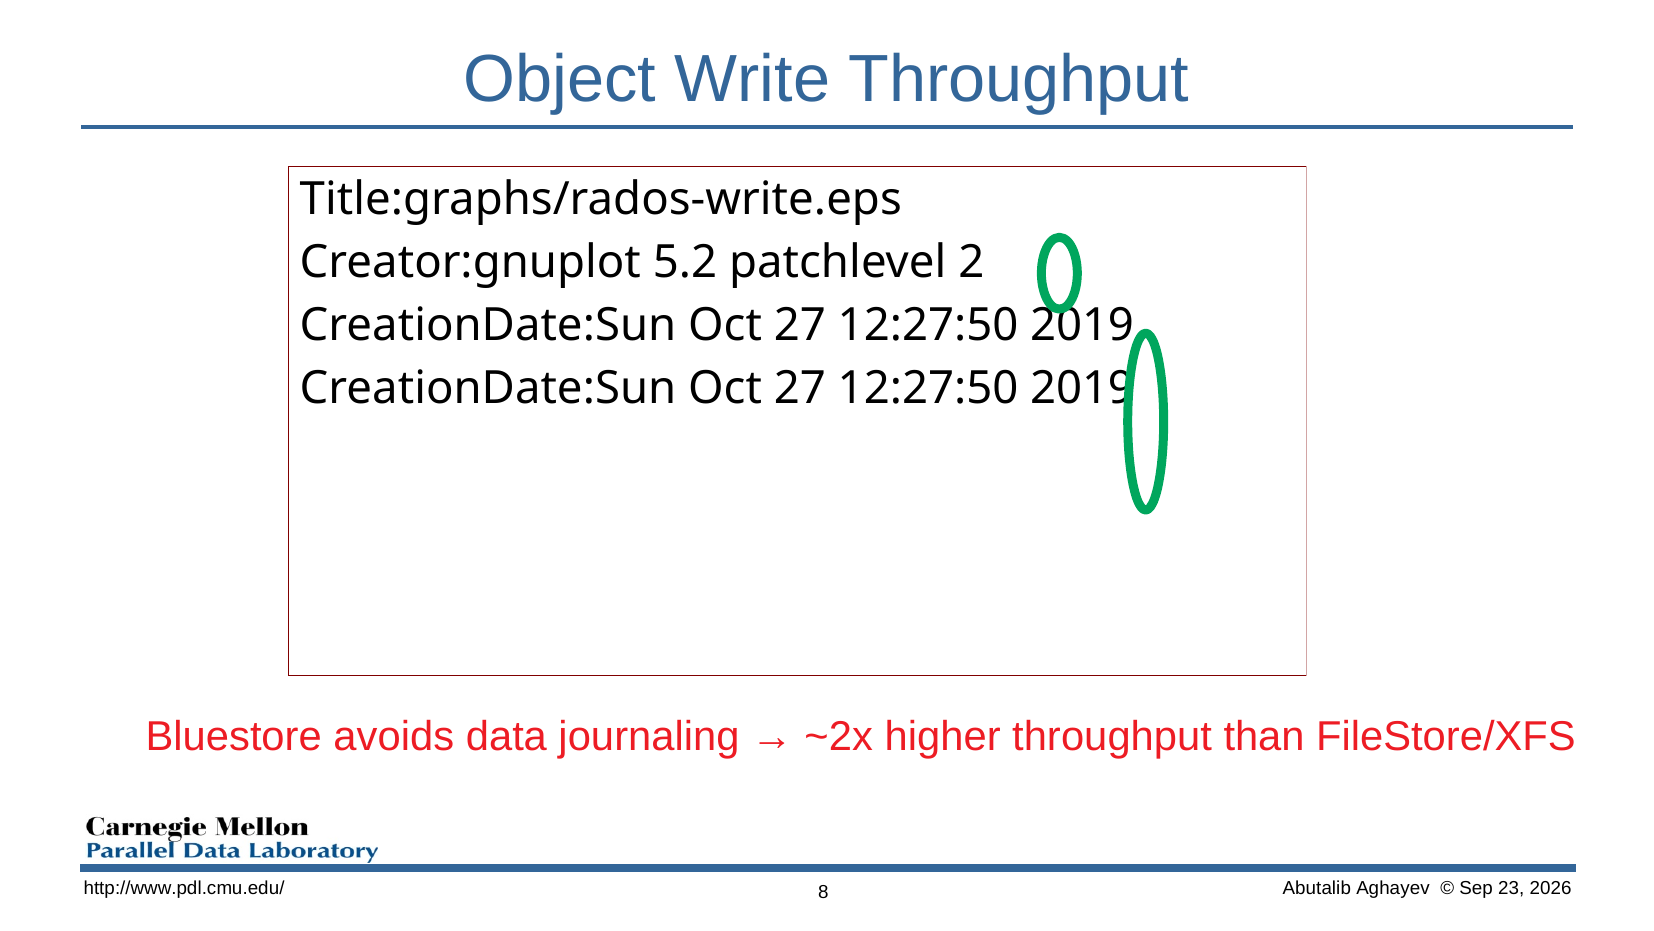

# Object Write Throughput
Bluestore avoids data journaling → ~2x higher throughput than FileStore/XFS
http://www.pdl.cmu.edu/
 Abutalib Aghayev ©